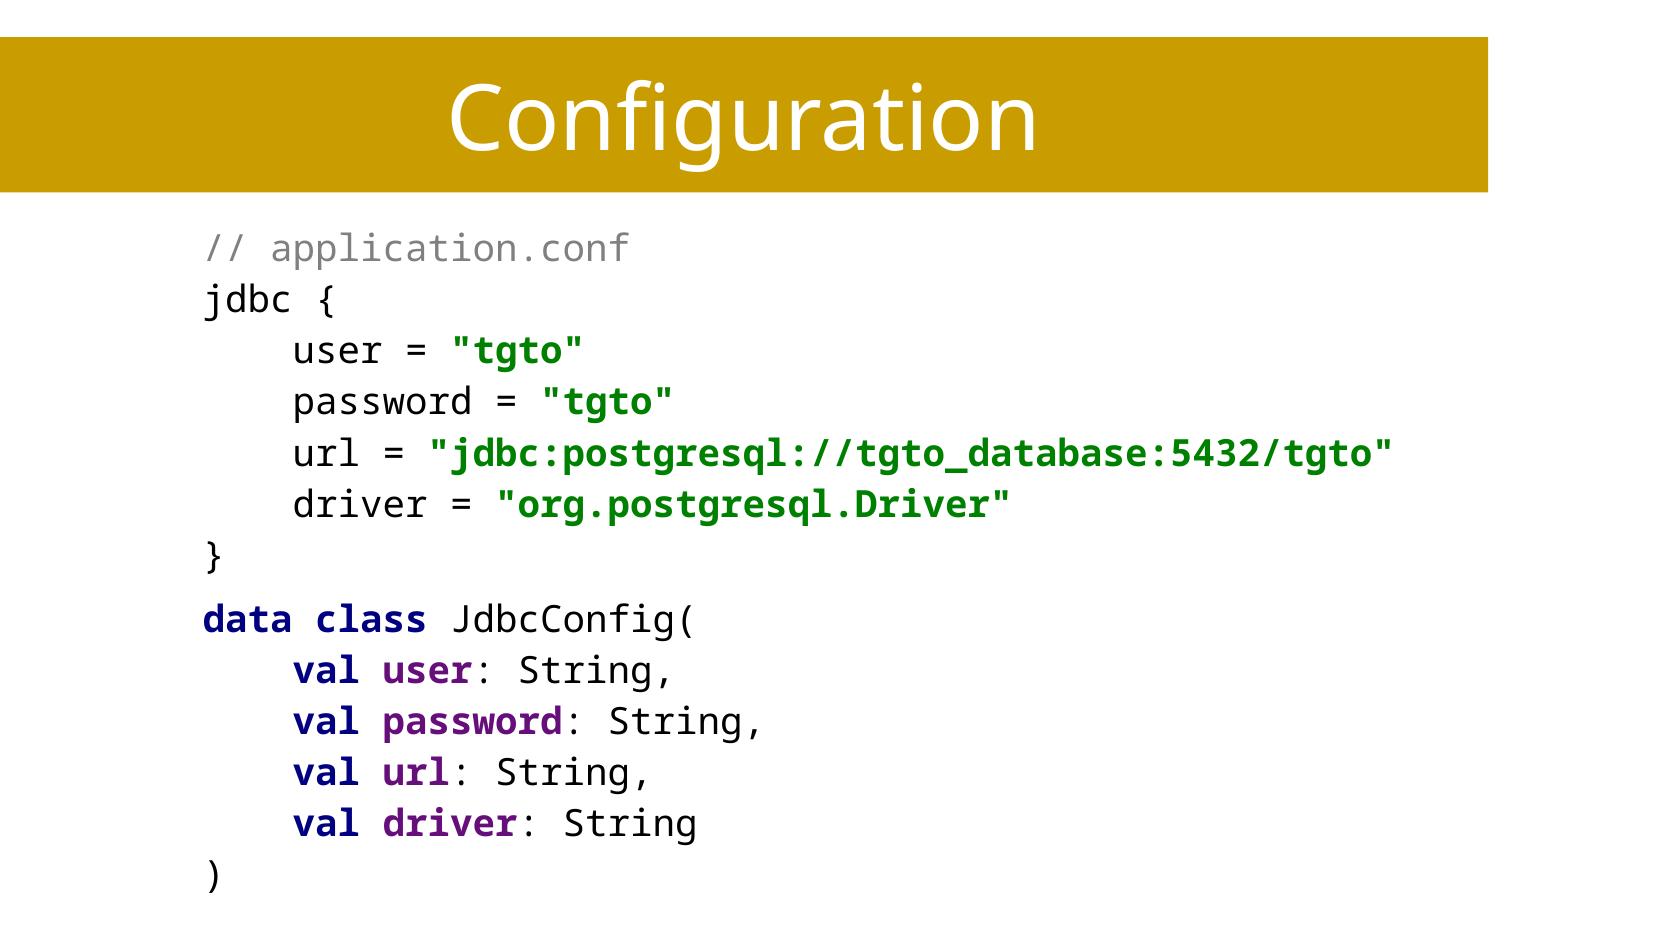

# Configuration
// application.conf
jdbc {
 user = "tgto"
 password = "tgto"
 url = "jdbc:postgresql://tgto_database:5432/tgto"
 driver = "org.postgresql.Driver"
}
data class JdbcConfig(
 val user: String,
 val password: String,
 val url: String,
 val driver: String
)